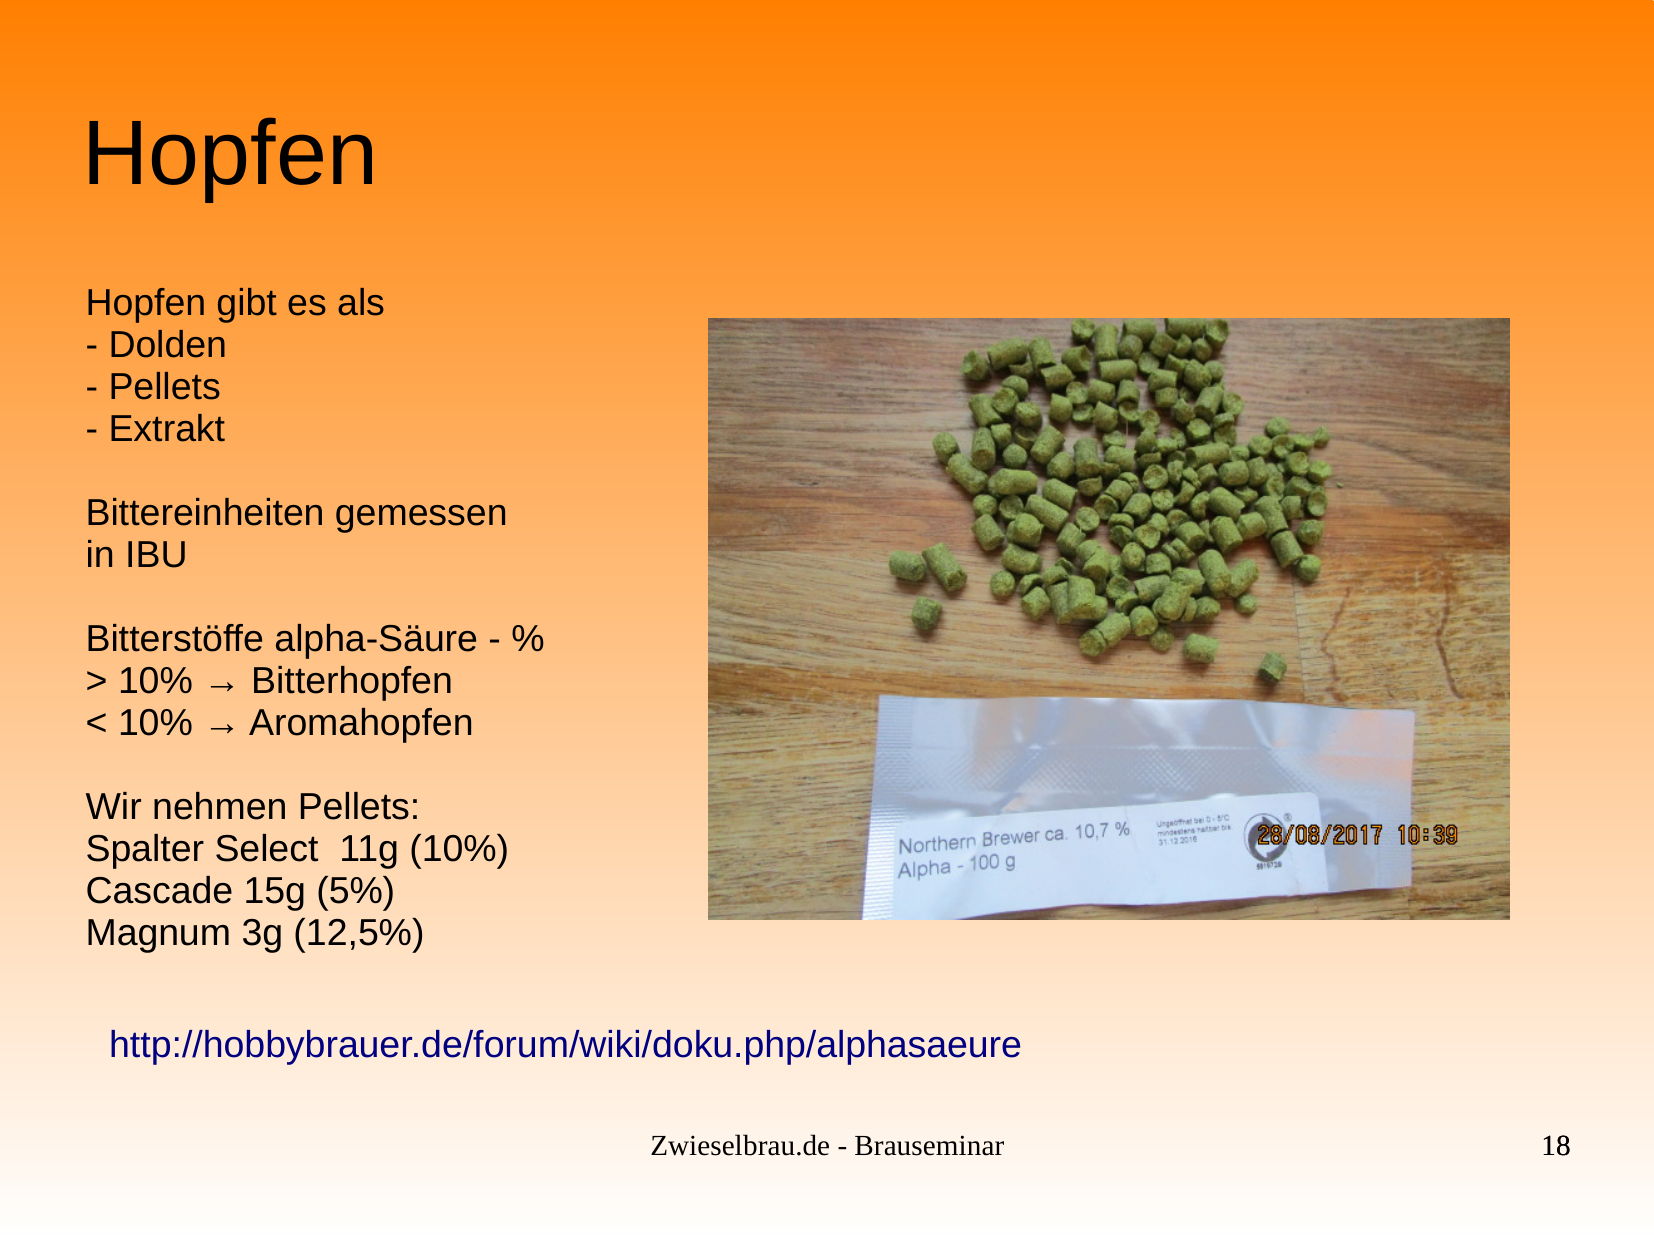

# Hopfen
Hopfen gibt es als
- Dolden
- Pellets
- Extrakt
Bittereinheiten gemessen
in IBU
Bitterstöffe alpha-Säure - %
> 10% → Bitterhopfen
< 10% → Aromahopfen
Wir nehmen Pellets:
Spalter Select 11g (10%)
Cascade 15g (5%)
Magnum 3g (12,5%)
http://hobbybrauer.de/forum/wiki/doku.php/alphasaeure
Zwieselbrau.de - Brauseminar
18